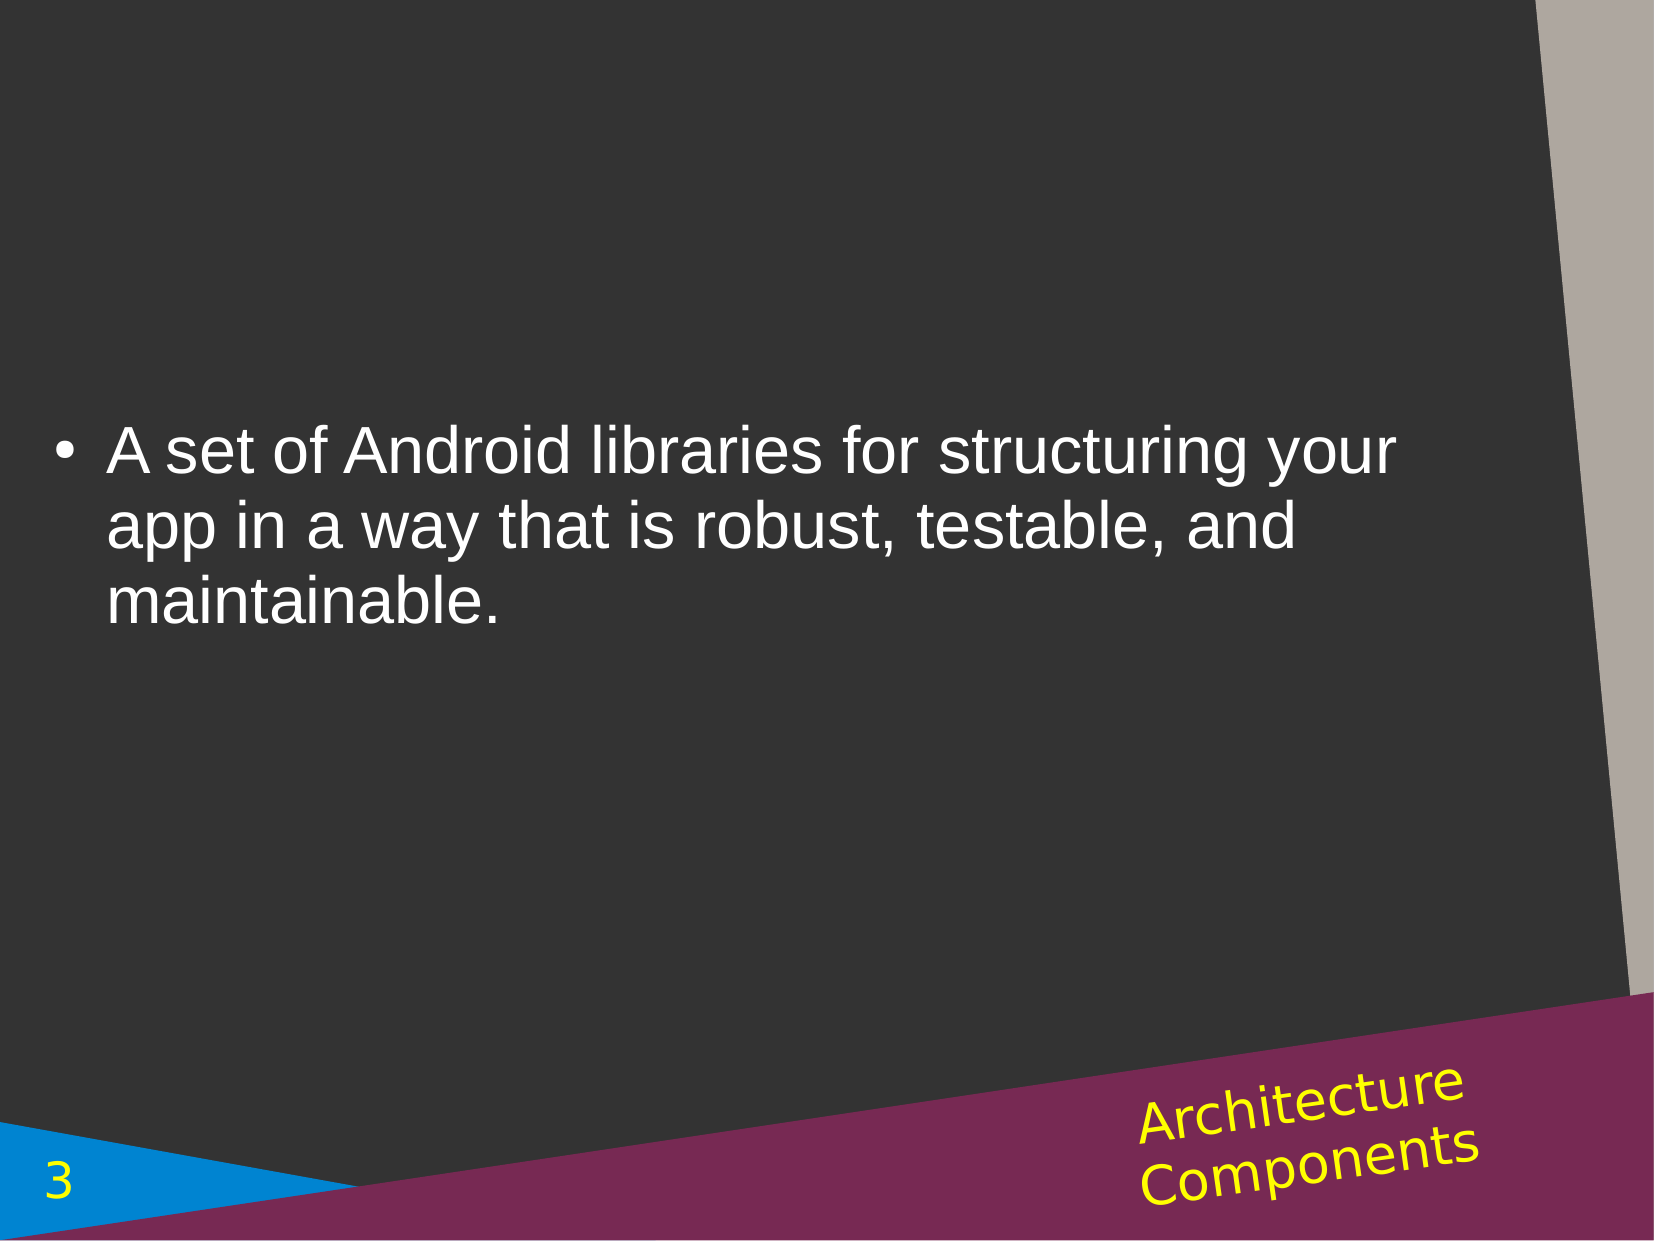

A set of Android libraries for structuring your app in a way that is robust, testable, and maintainable.
# Architecture Components
3